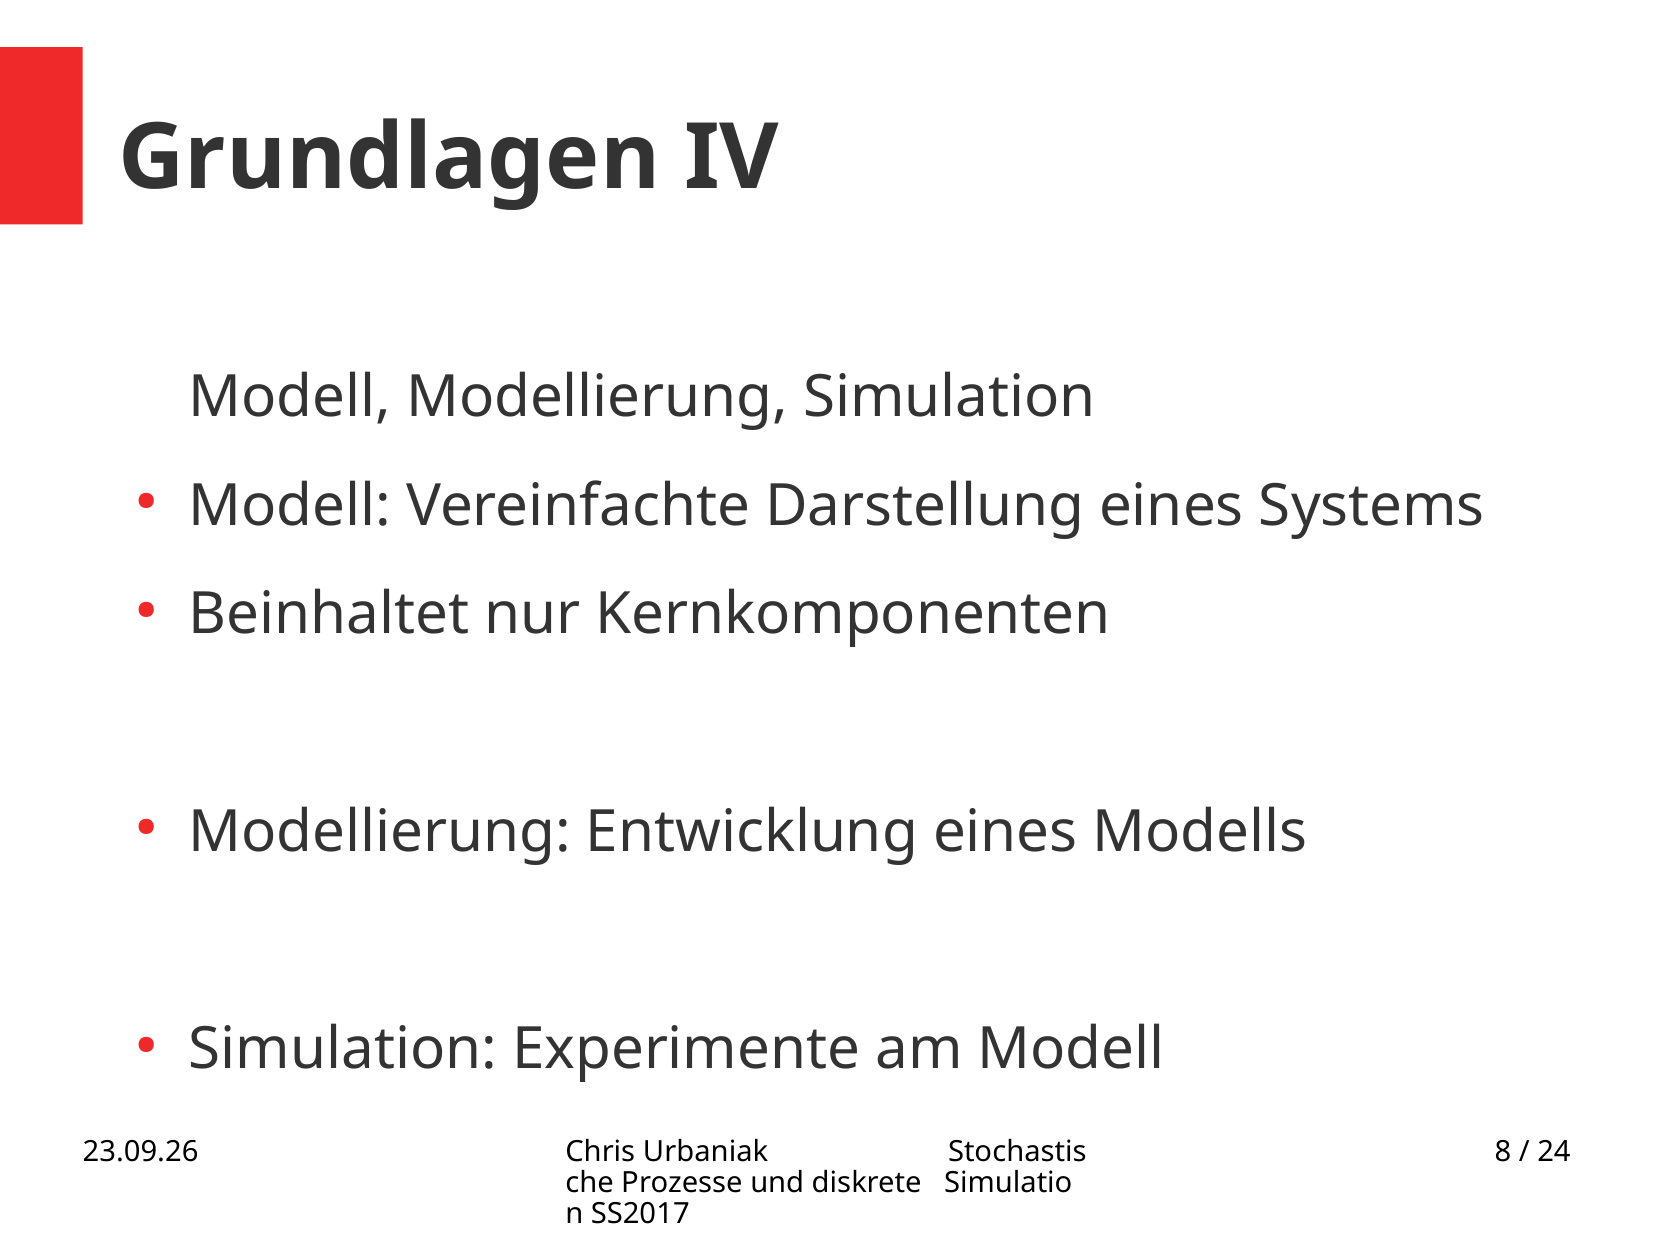

# Grundlagen IV
Modell, Modellierung, Simulation
Modell: Vereinfachte Darstellung eines Systems
Beinhaltet nur Kernkomponenten
Modellierung: Entwicklung eines Modells
Simulation: Experimente am Modell
Chris Urbaniak Stochastische Prozesse und diskrete Simulation SS2017
8